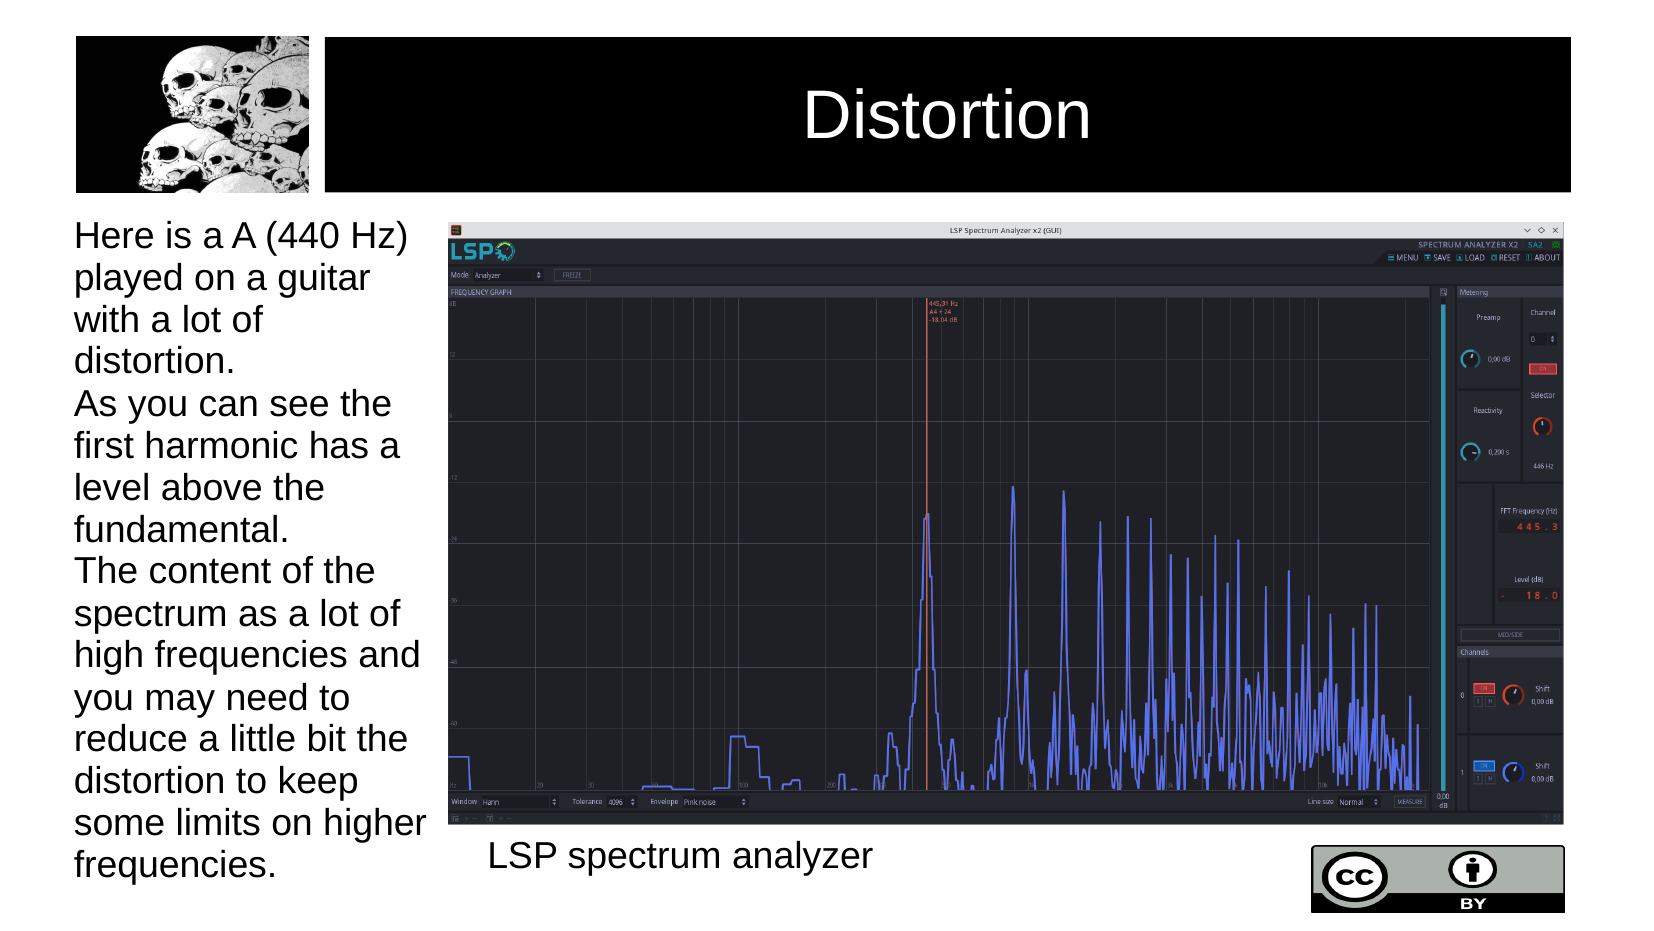

# Distortion
Here is a A (440 Hz) played on a guitar with a lot of distortion.
As you can see the first harmonic has a level above the fundamental.
The content of the spectrum as a lot of high frequencies and you may need to reduce a little bit the distortion to keep some limits on higher frequencies.
LSP spectrum analyzer